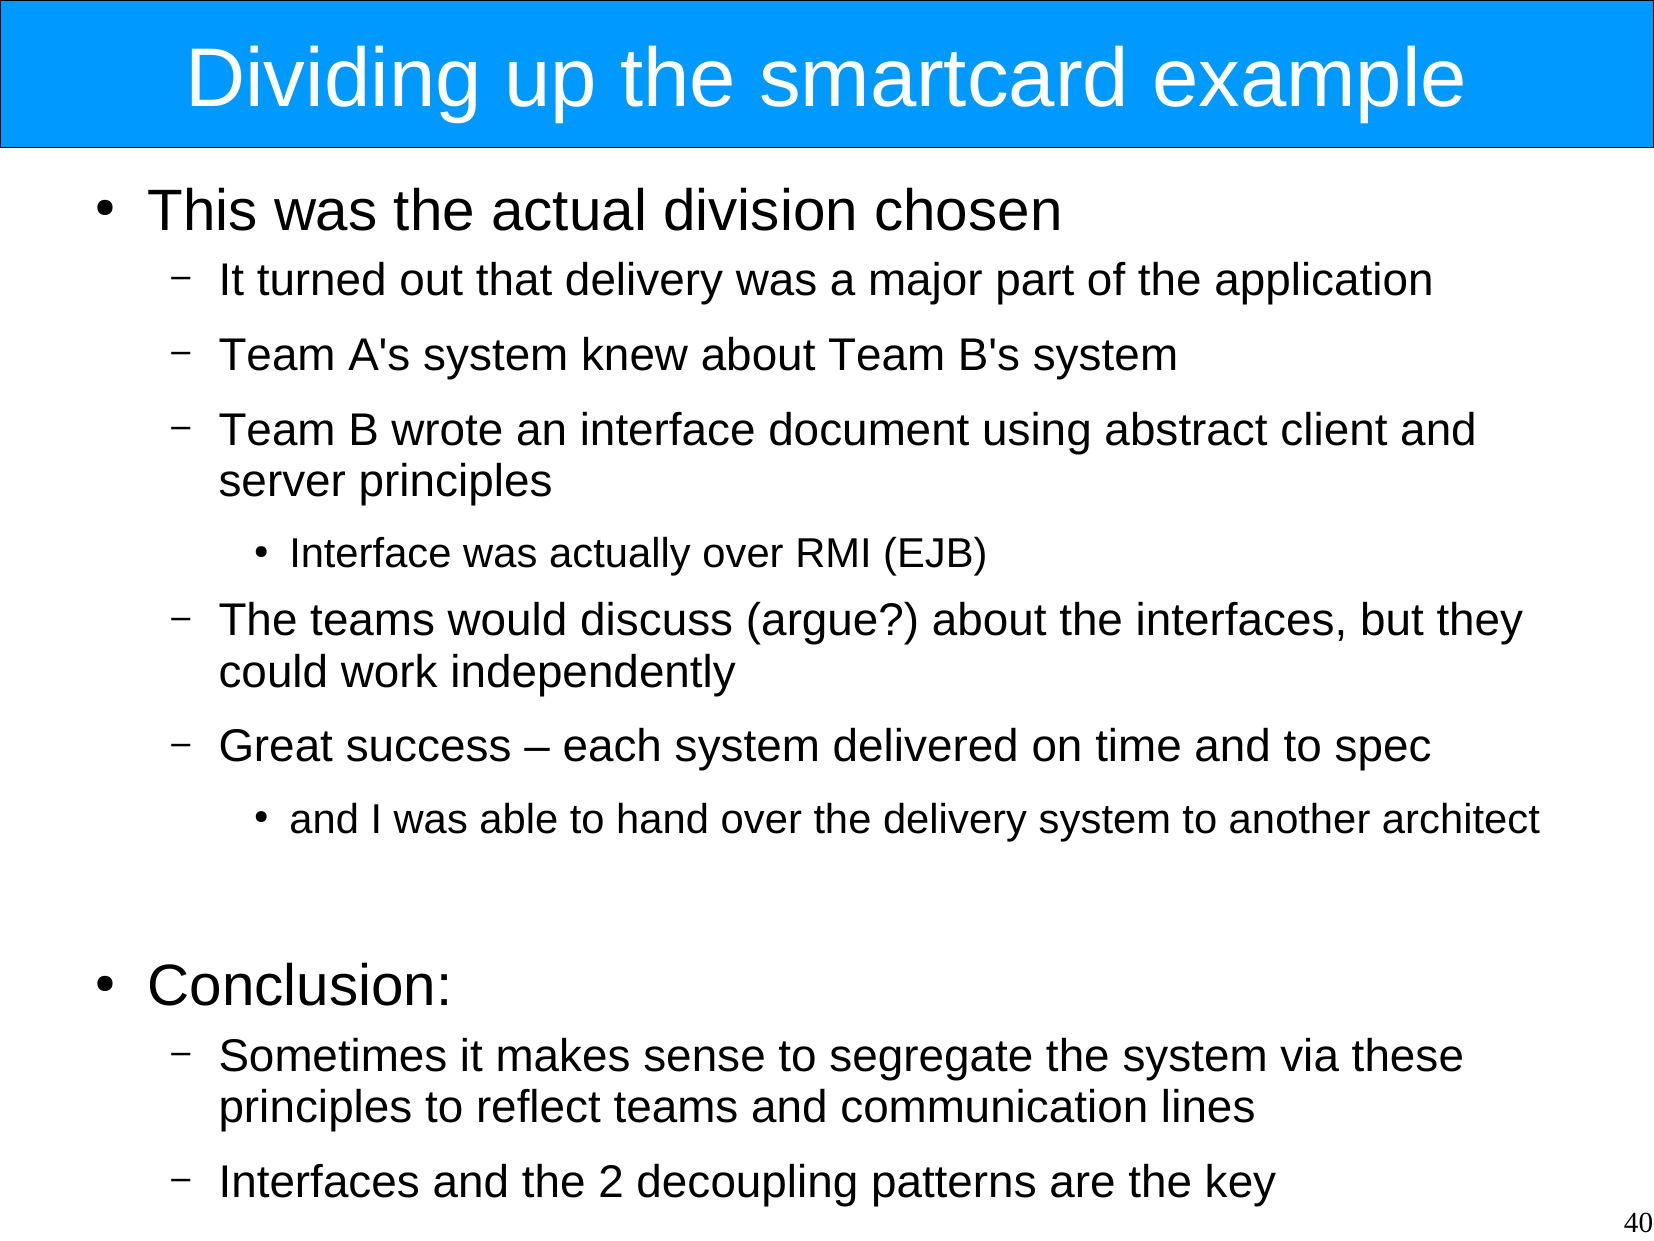

# Dividing up the smartcard example
This was the actual division chosen
It turned out that delivery was a major part of the application
Team A's system knew about Team B's system
Team B wrote an interface document using abstract client and server principles
Interface was actually over RMI (EJB)
The teams would discuss (argue?) about the interfaces, but they could work independently
Great success – each system delivered on time and to spec
and I was able to hand over the delivery system to another architect
Conclusion:
Sometimes it makes sense to segregate the system via these principles to reflect teams and communication lines
Interfaces and the 2 decoupling patterns are the key
40